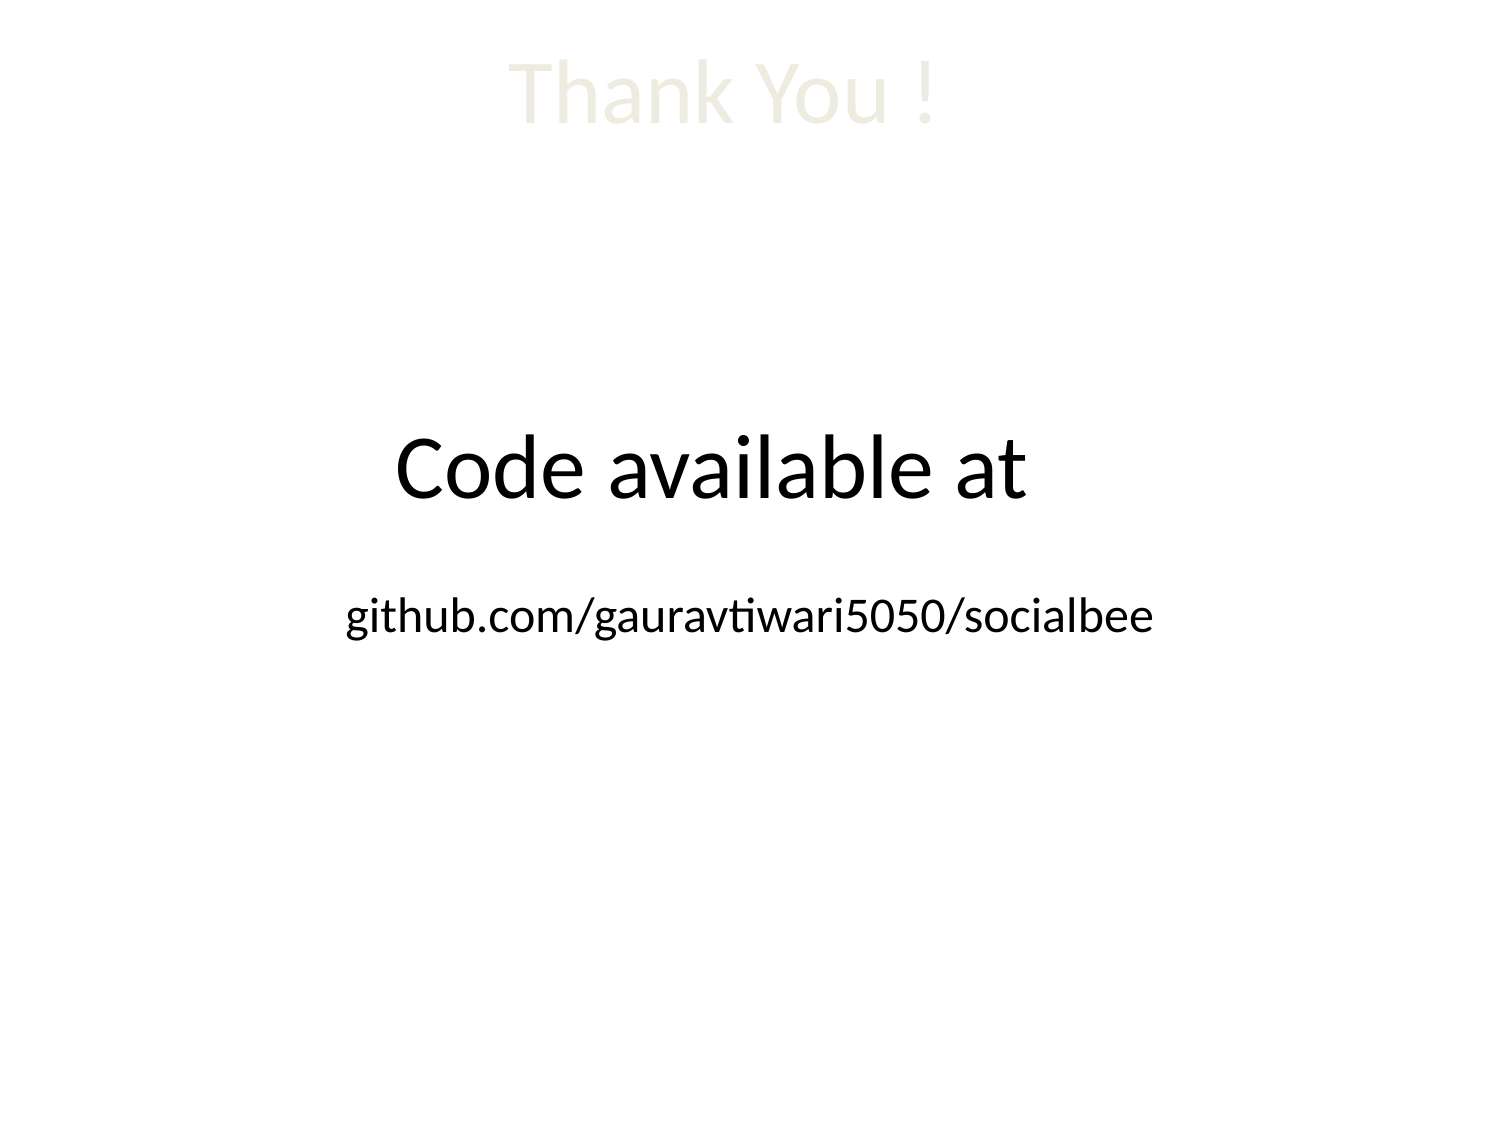

Thank You !
Code available at
github.com/gauravtiwari5050/socialbee